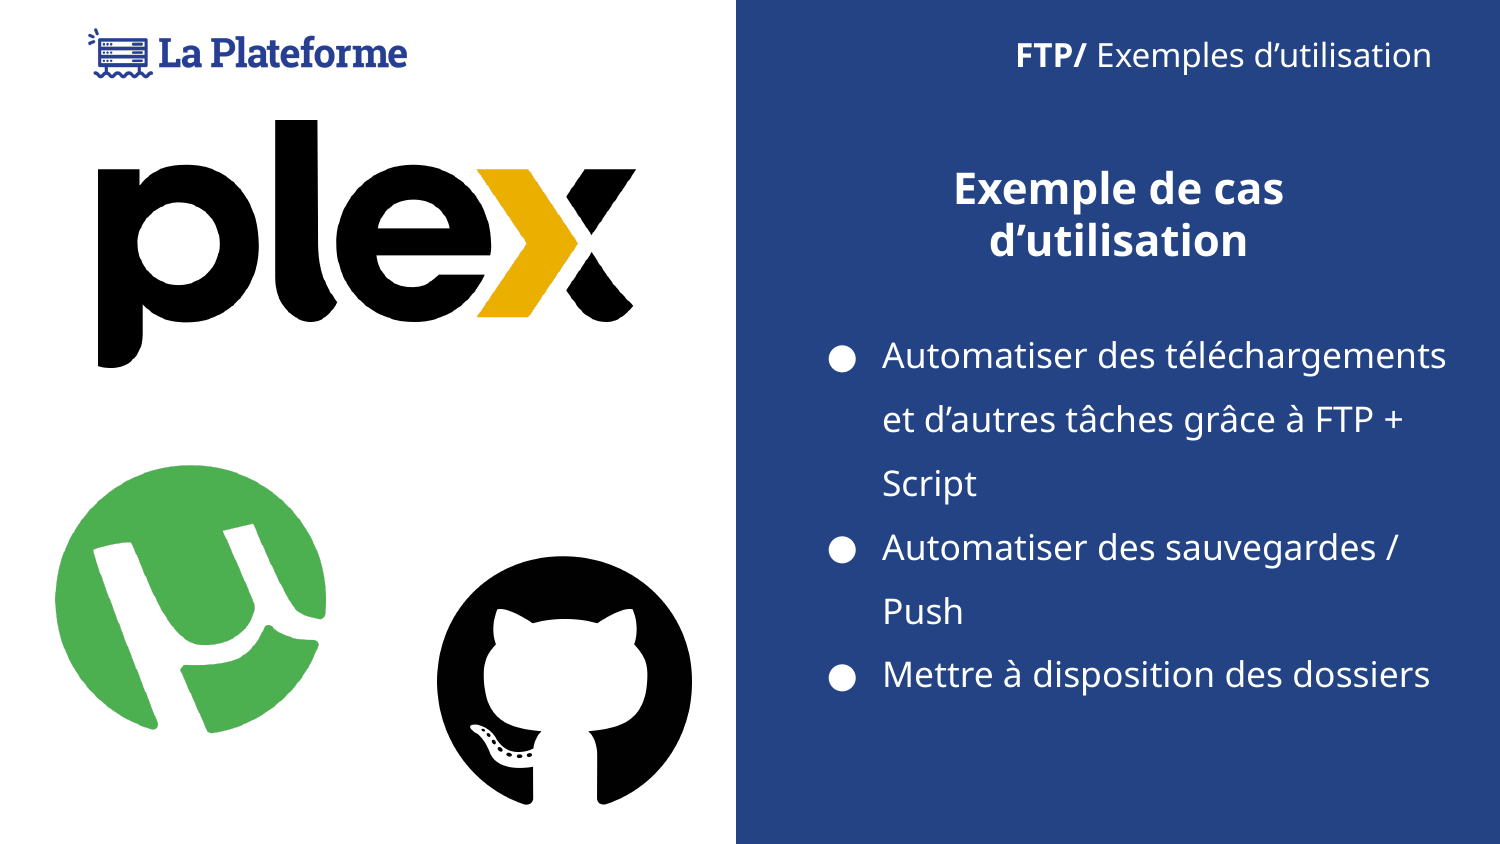

FTP/ Exemples d’utilisation
Exemple de cas d’utilisation
# Automatiser des téléchargements et d’autres tâches grâce à FTP + Script
Automatiser des sauvegardes / Push
Mettre à disposition des dossiers